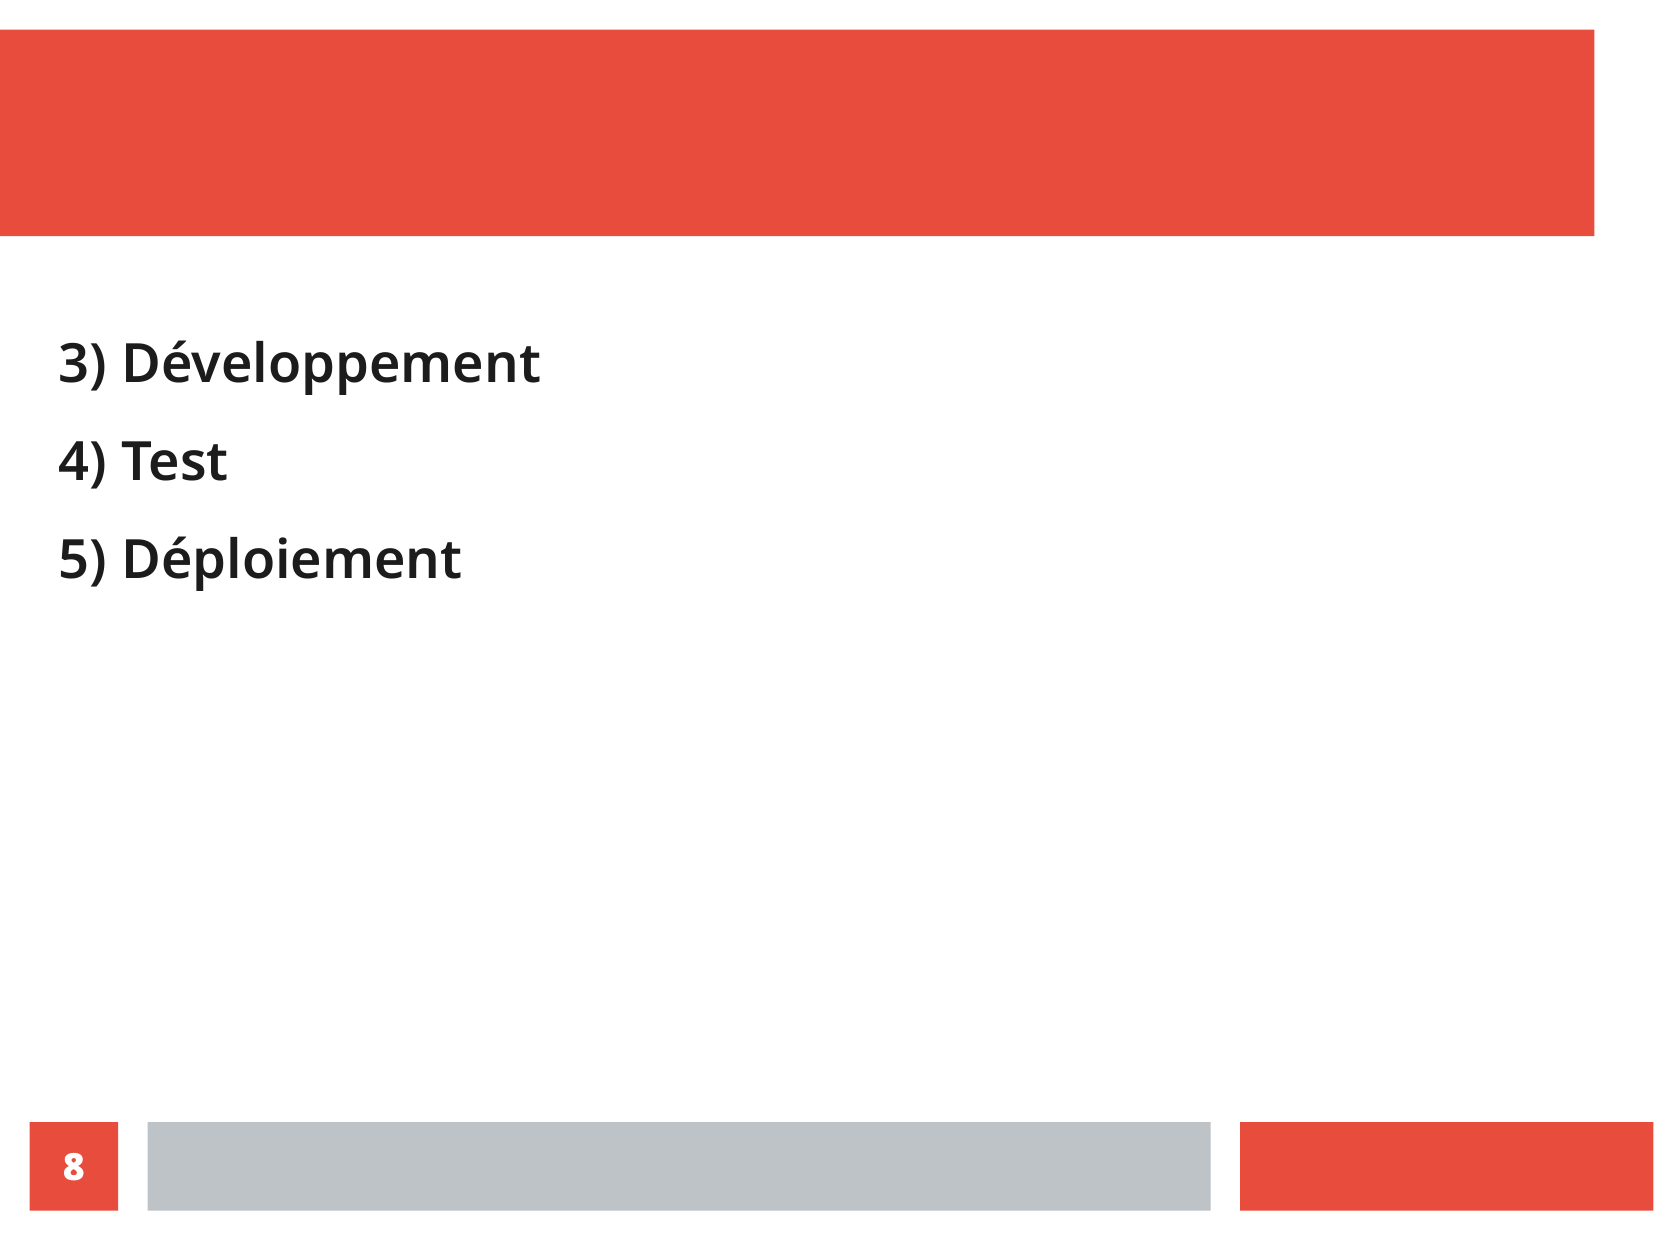

# 3) Développement
4) Test
5) Déploiement
8